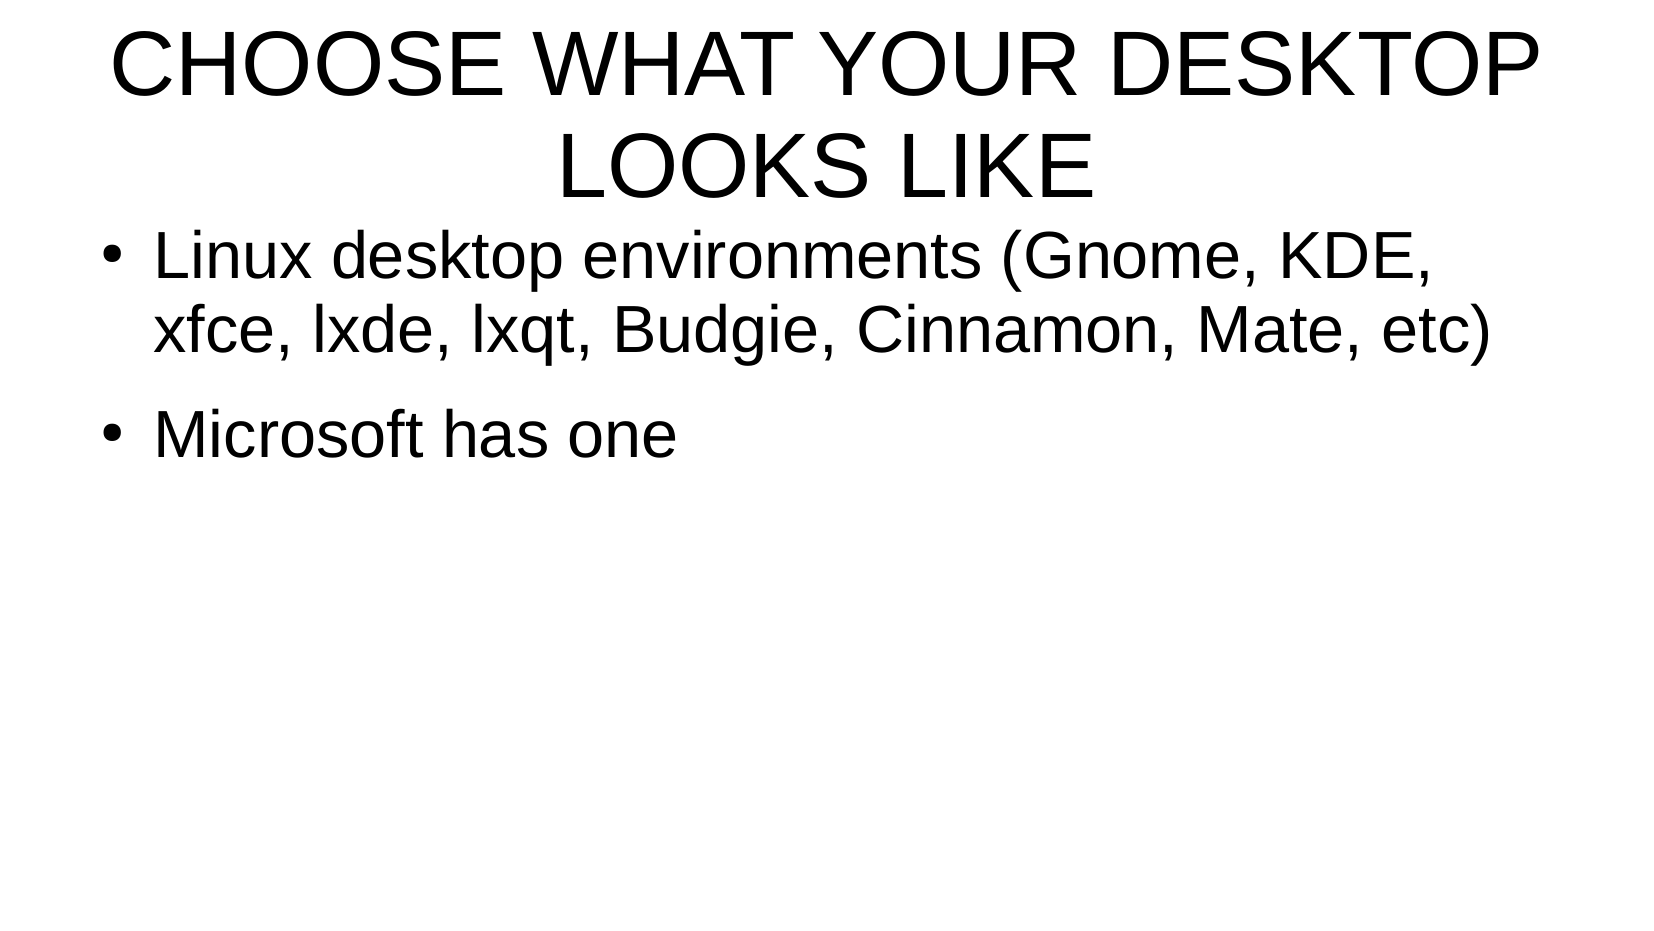

# CHOOSE WHAT YOUR DESKTOP LOOKS LIKE
Linux desktop environments (Gnome, KDE, xfce, lxde, lxqt, Budgie, Cinnamon, Mate, etc)
Microsoft has one